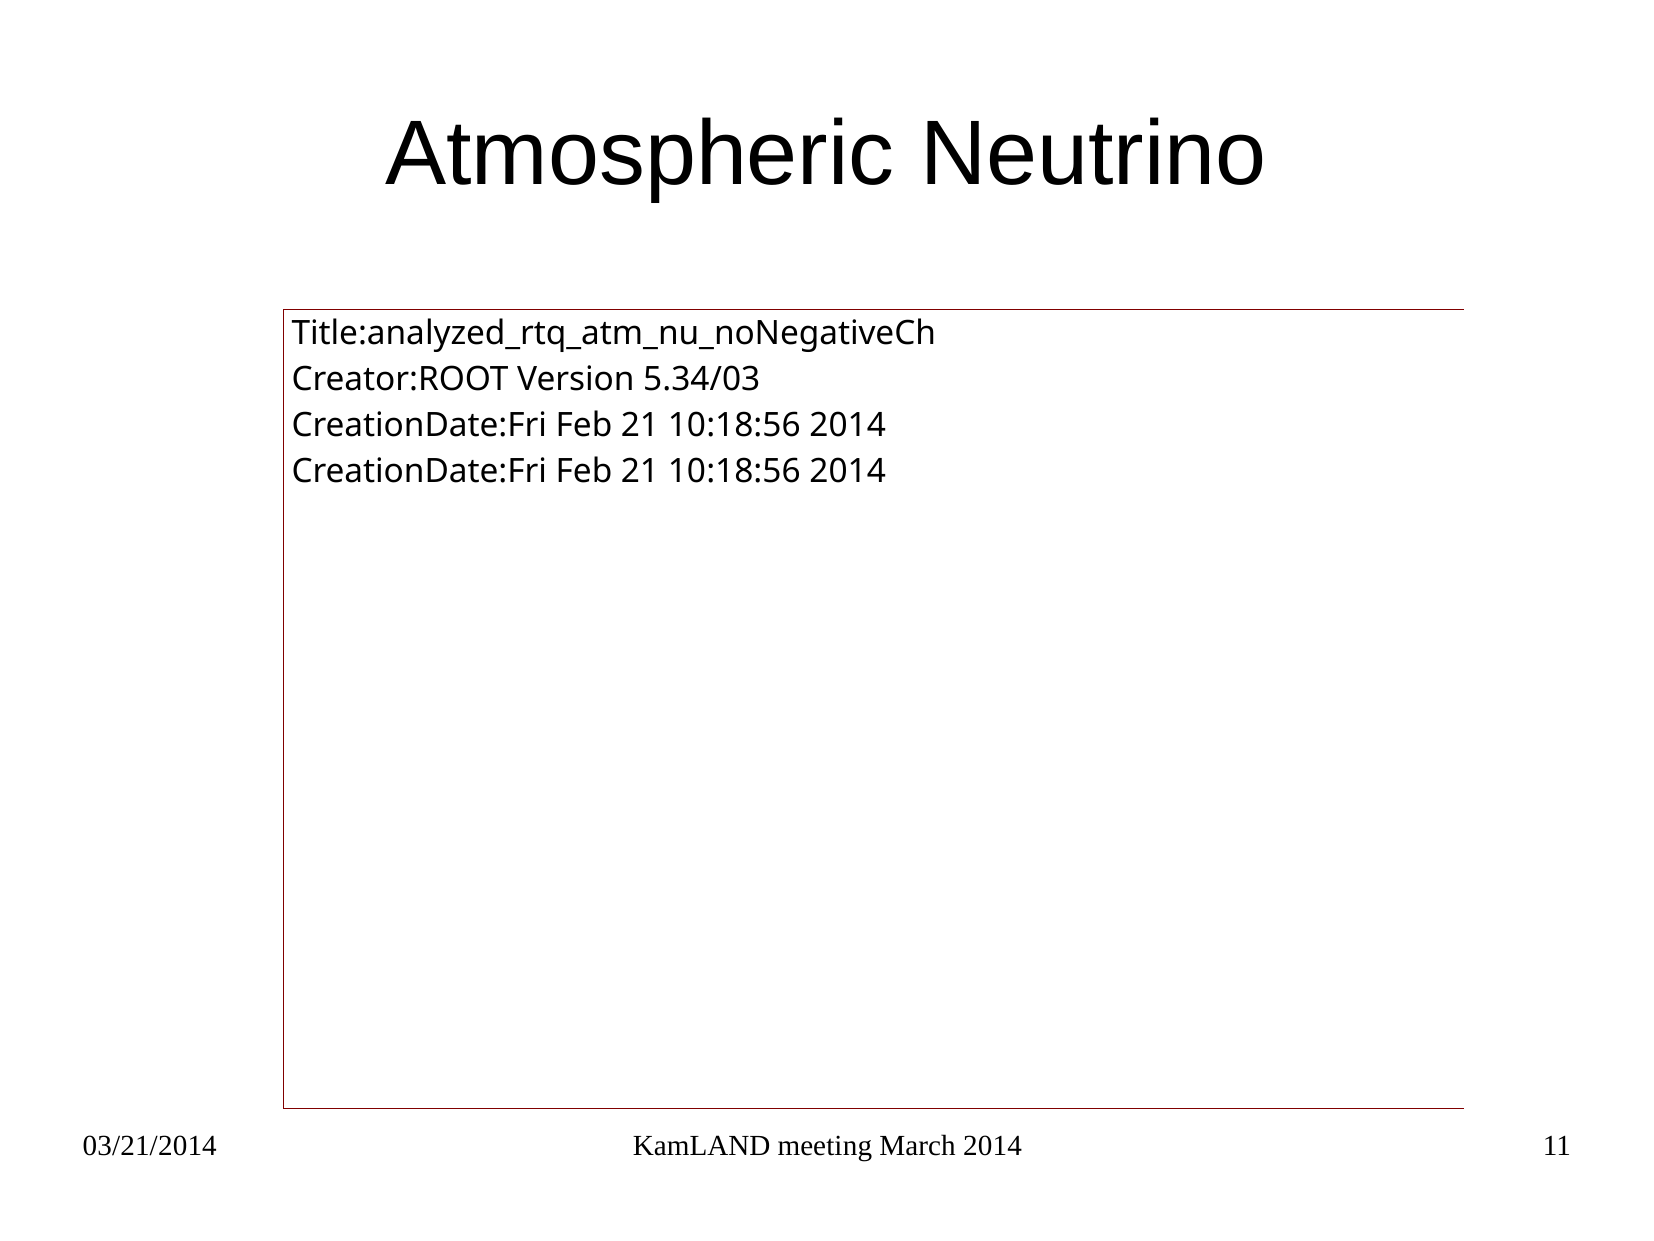

# Atmospheric Neutrino
03/21/2014
KamLAND meeting March 2014
11